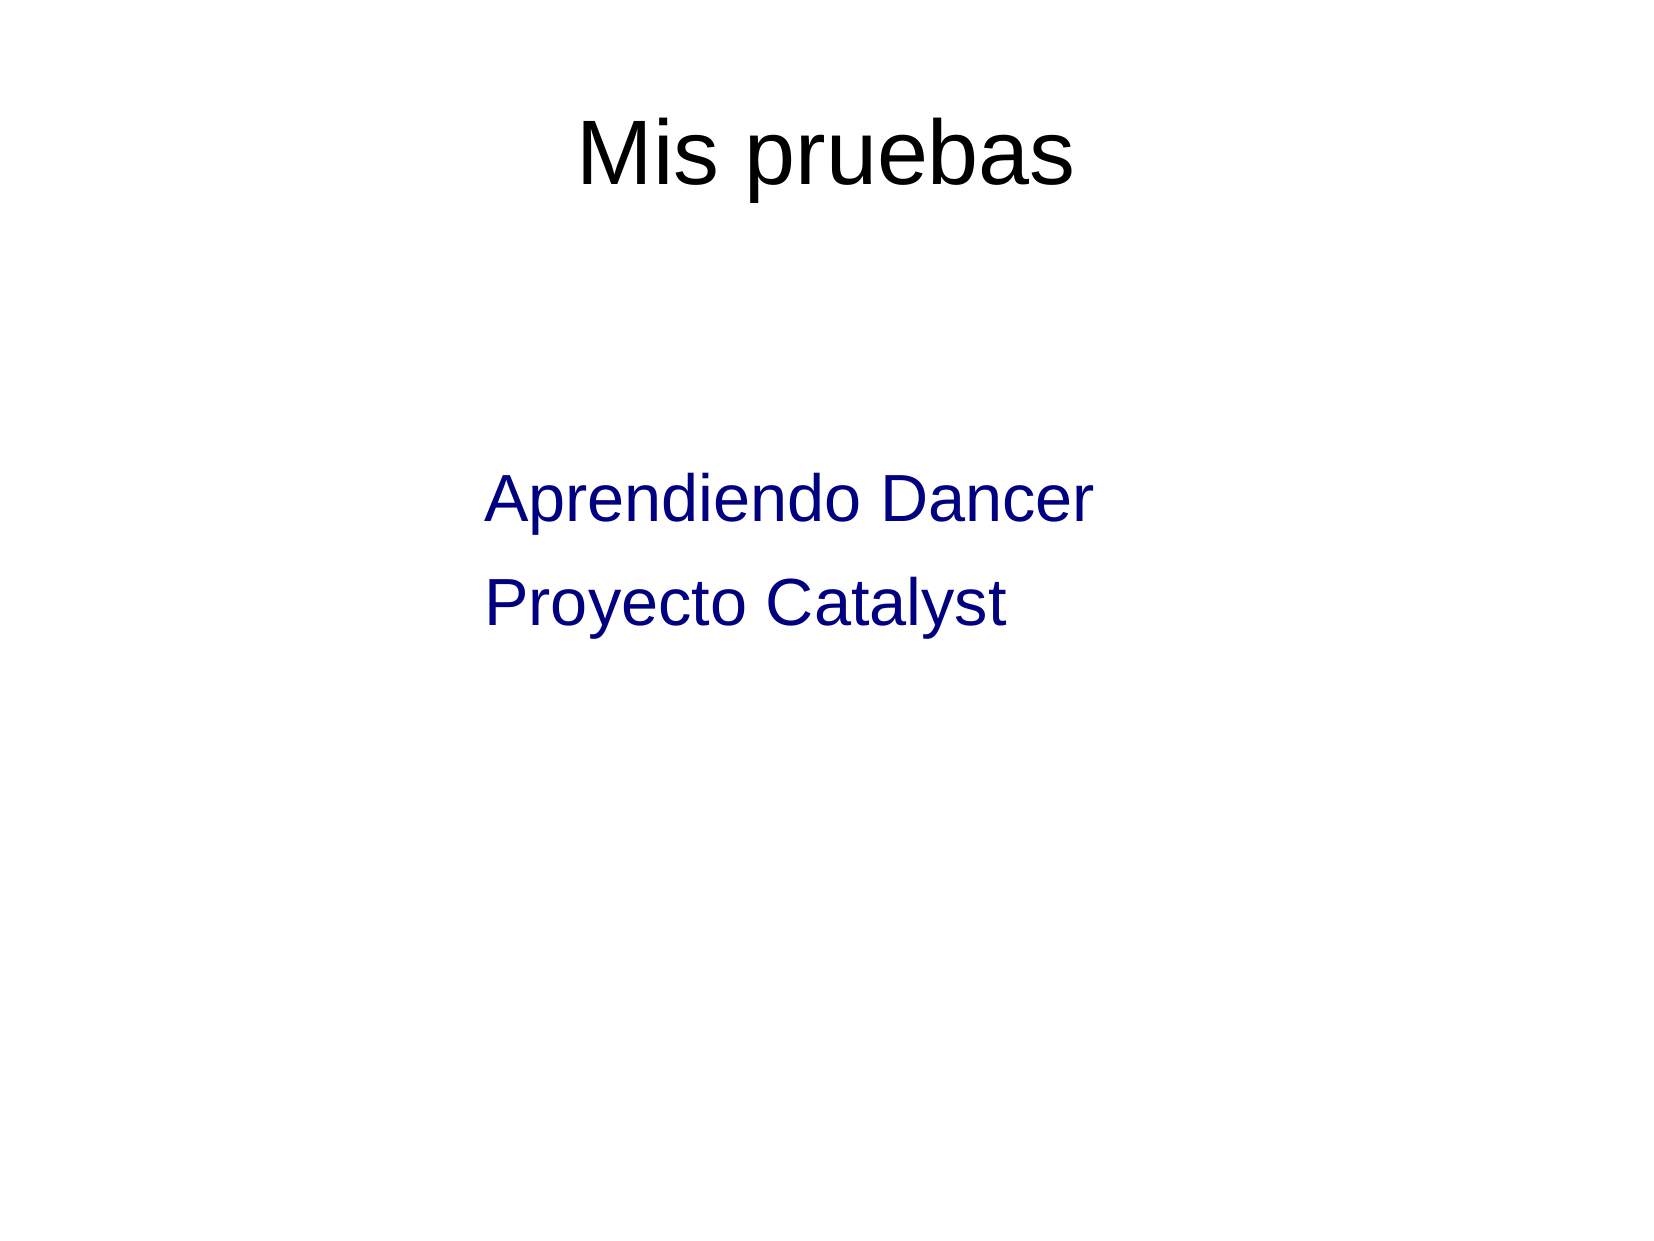

# Mis pruebas
Aprendiendo Dancer
Proyecto Catalyst